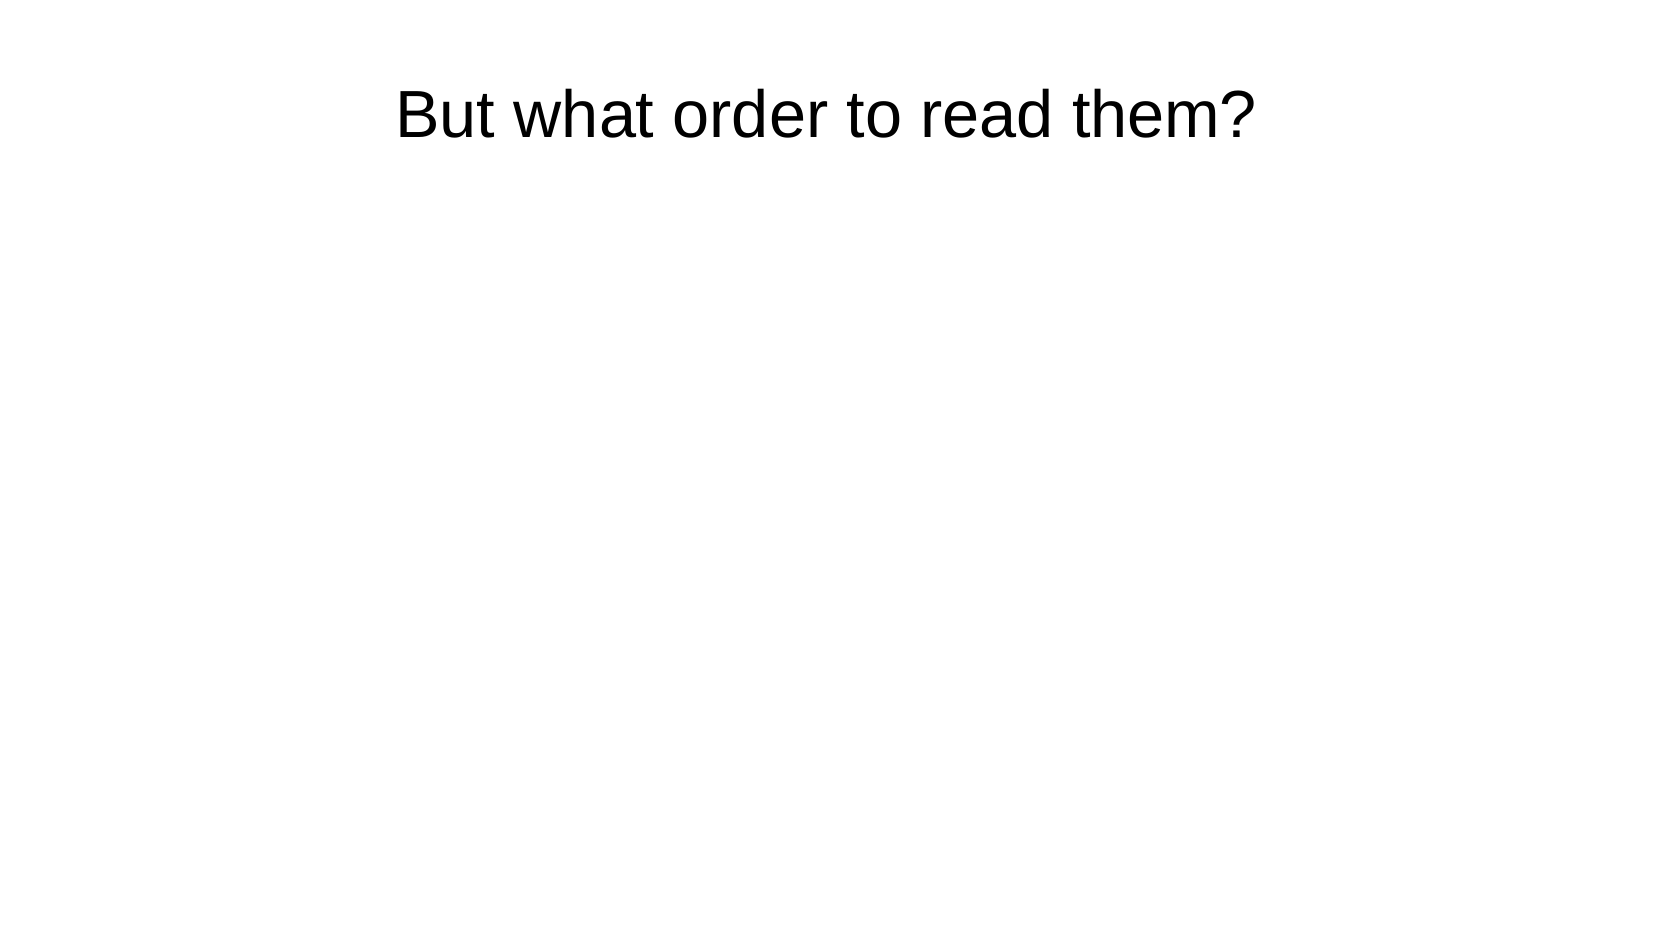

# But what order to read them?